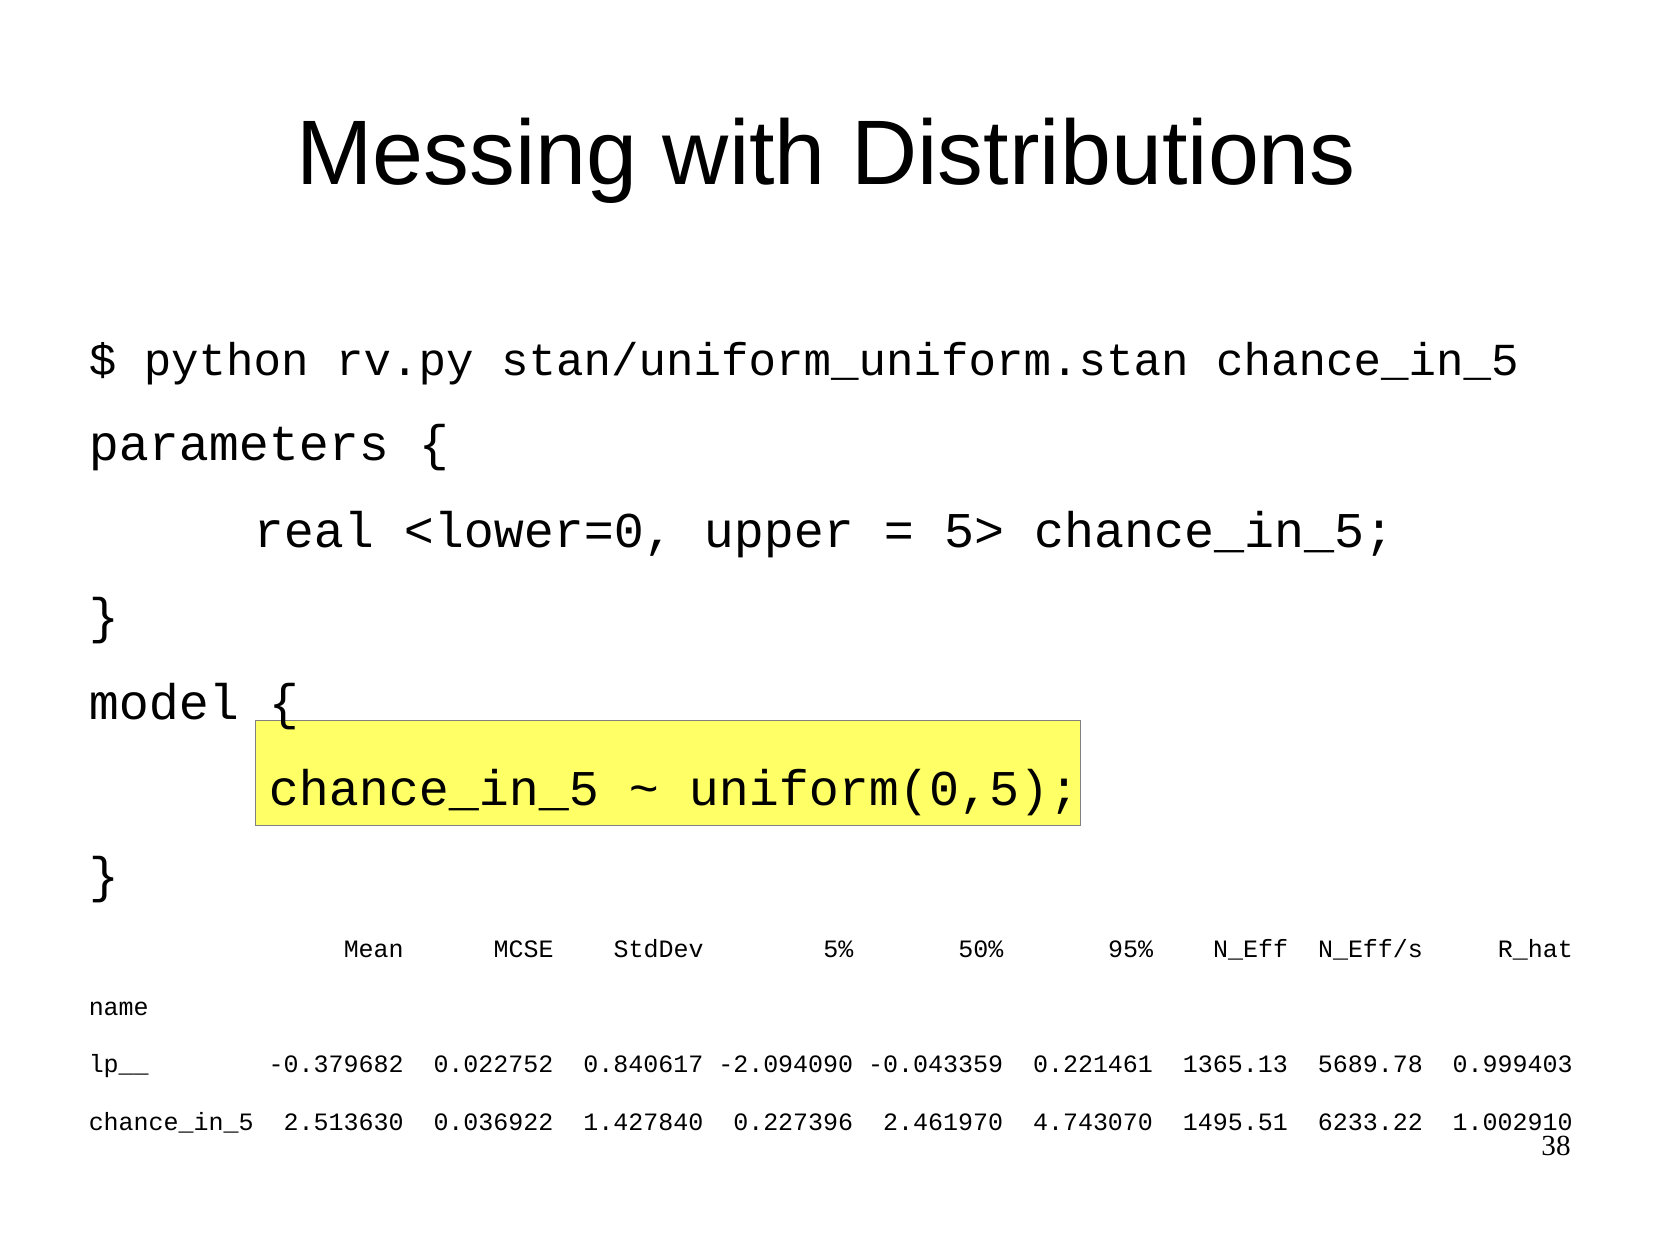

# Messing with Distributions
$ python rv.py stan/uniform_uniform.stan chance_in_5
parameters {
	 real <lower=0, upper = 5> chance_in_5;
}
model {
 chance_in_5 ~ uniform(0,5);
}
 Mean MCSE StdDev 5% 50% 95% N_Eff N_Eff/s R_hat
name
lp__ -0.379682 0.022752 0.840617 -2.094090 -0.043359 0.221461 1365.13 5689.78 0.999403
chance_in_5 2.513630 0.036922 1.427840 0.227396 2.461970 4.743070 1495.51 6233.22 1.002910
38